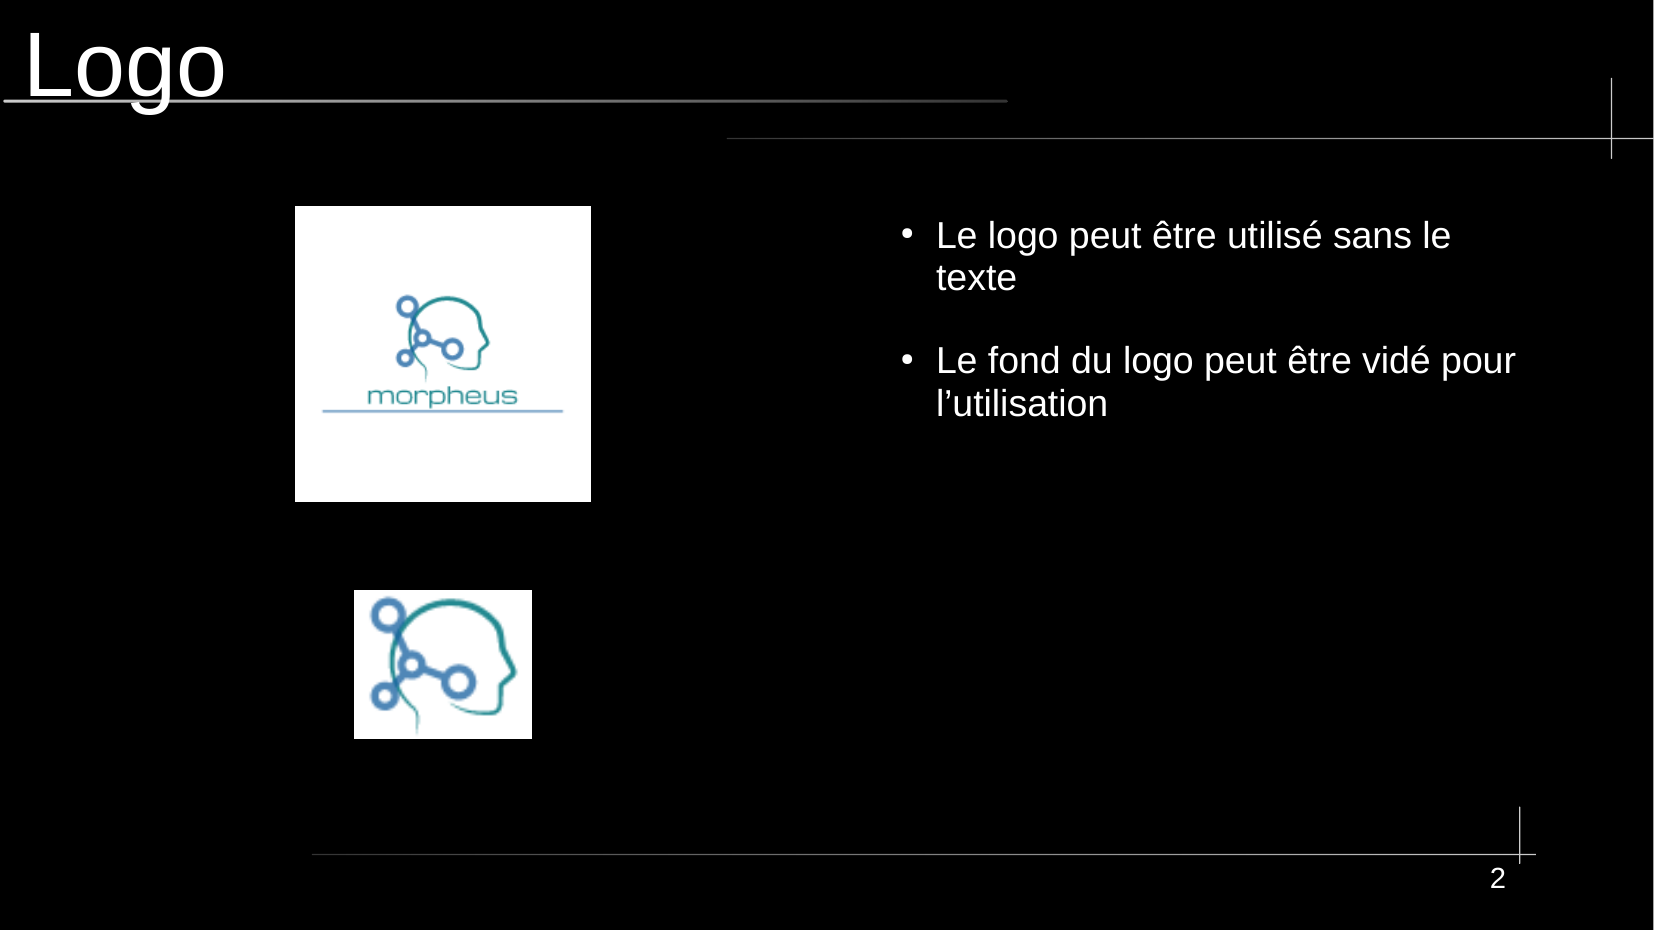

# Logo
Le logo peut être utilisé sans le texte
Le fond du logo peut être vidé pour l’utilisation
2